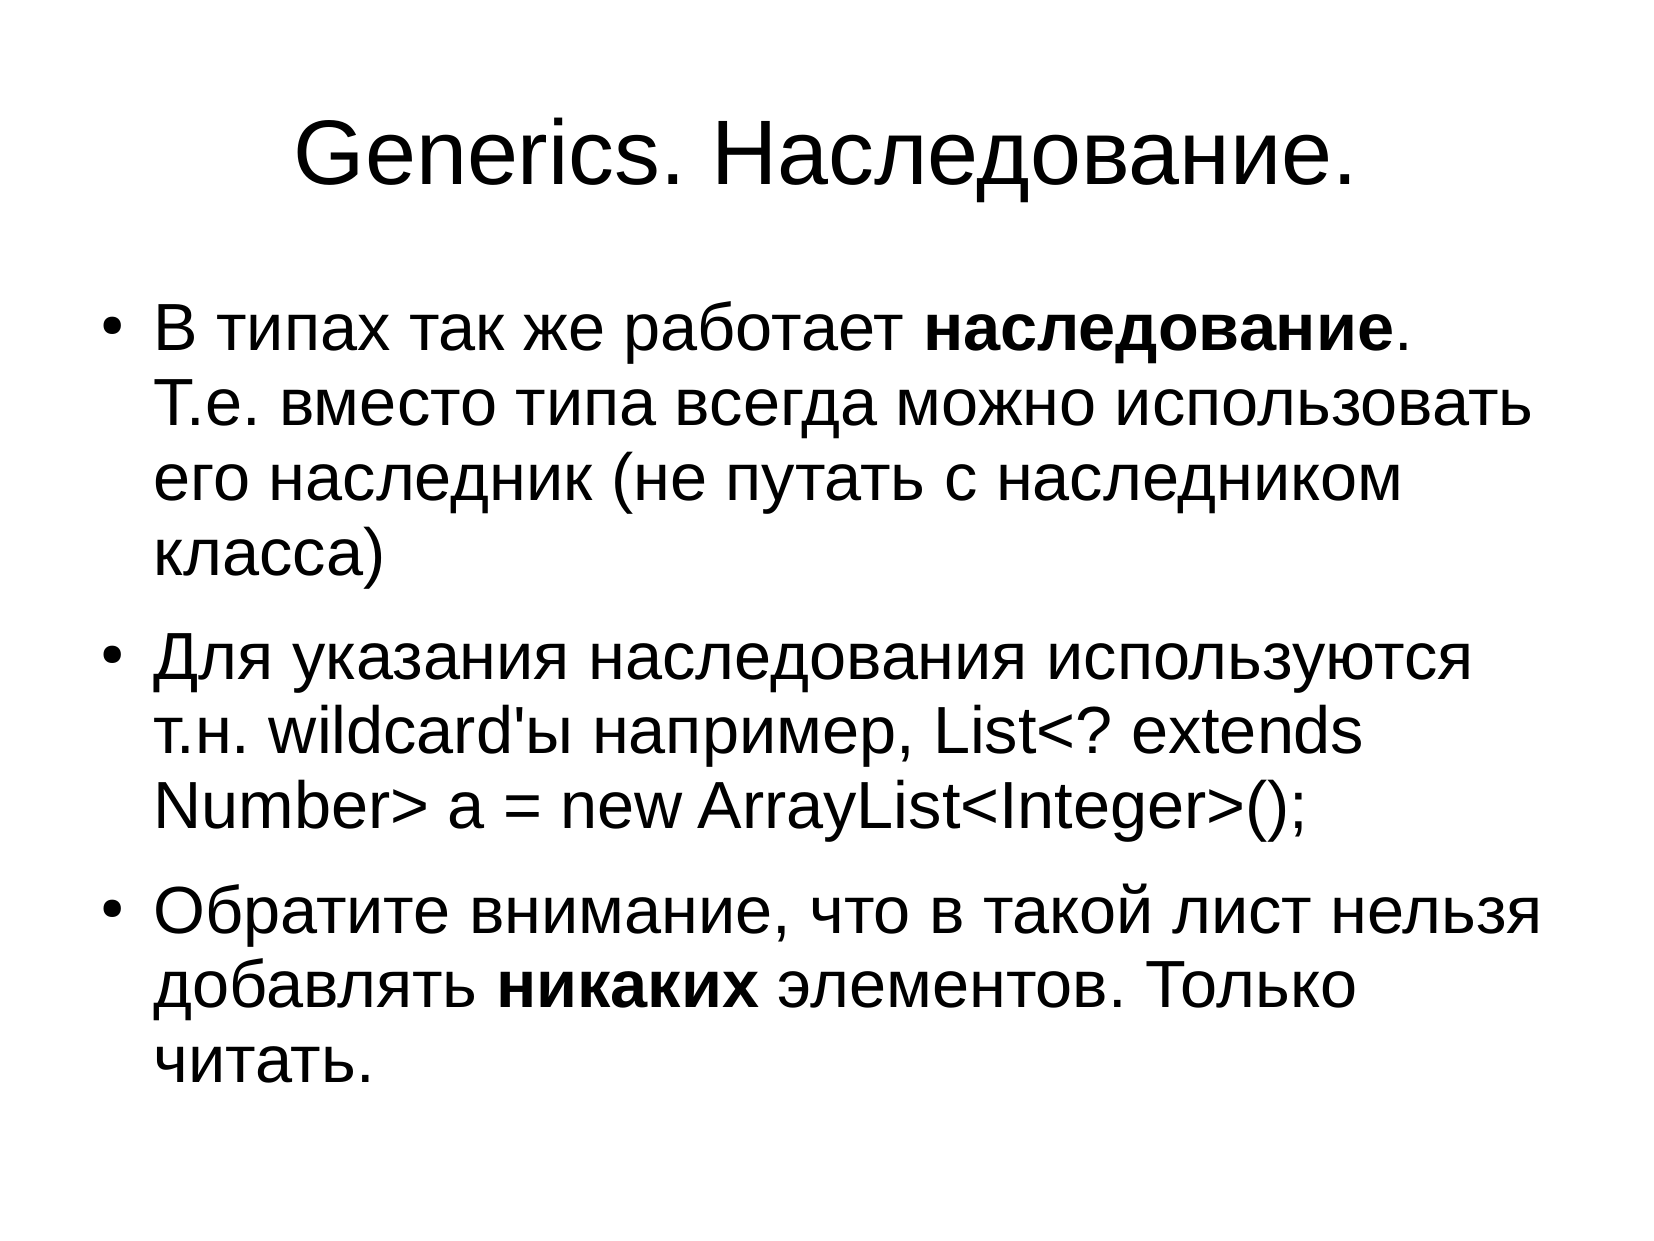

# Generics. Наследование.
В типах так же работает наследование.
Т.е. вместо типа всегда можно использовать его наследник (не путать с наследником класса)
Для указания наследования используются т.н. wildcard'ы например, List<? extends Number> a = new ArrayList<Integer>();
Обратите внимание, что в такой лист нельзя добавлять никаких элементов. Только читать.